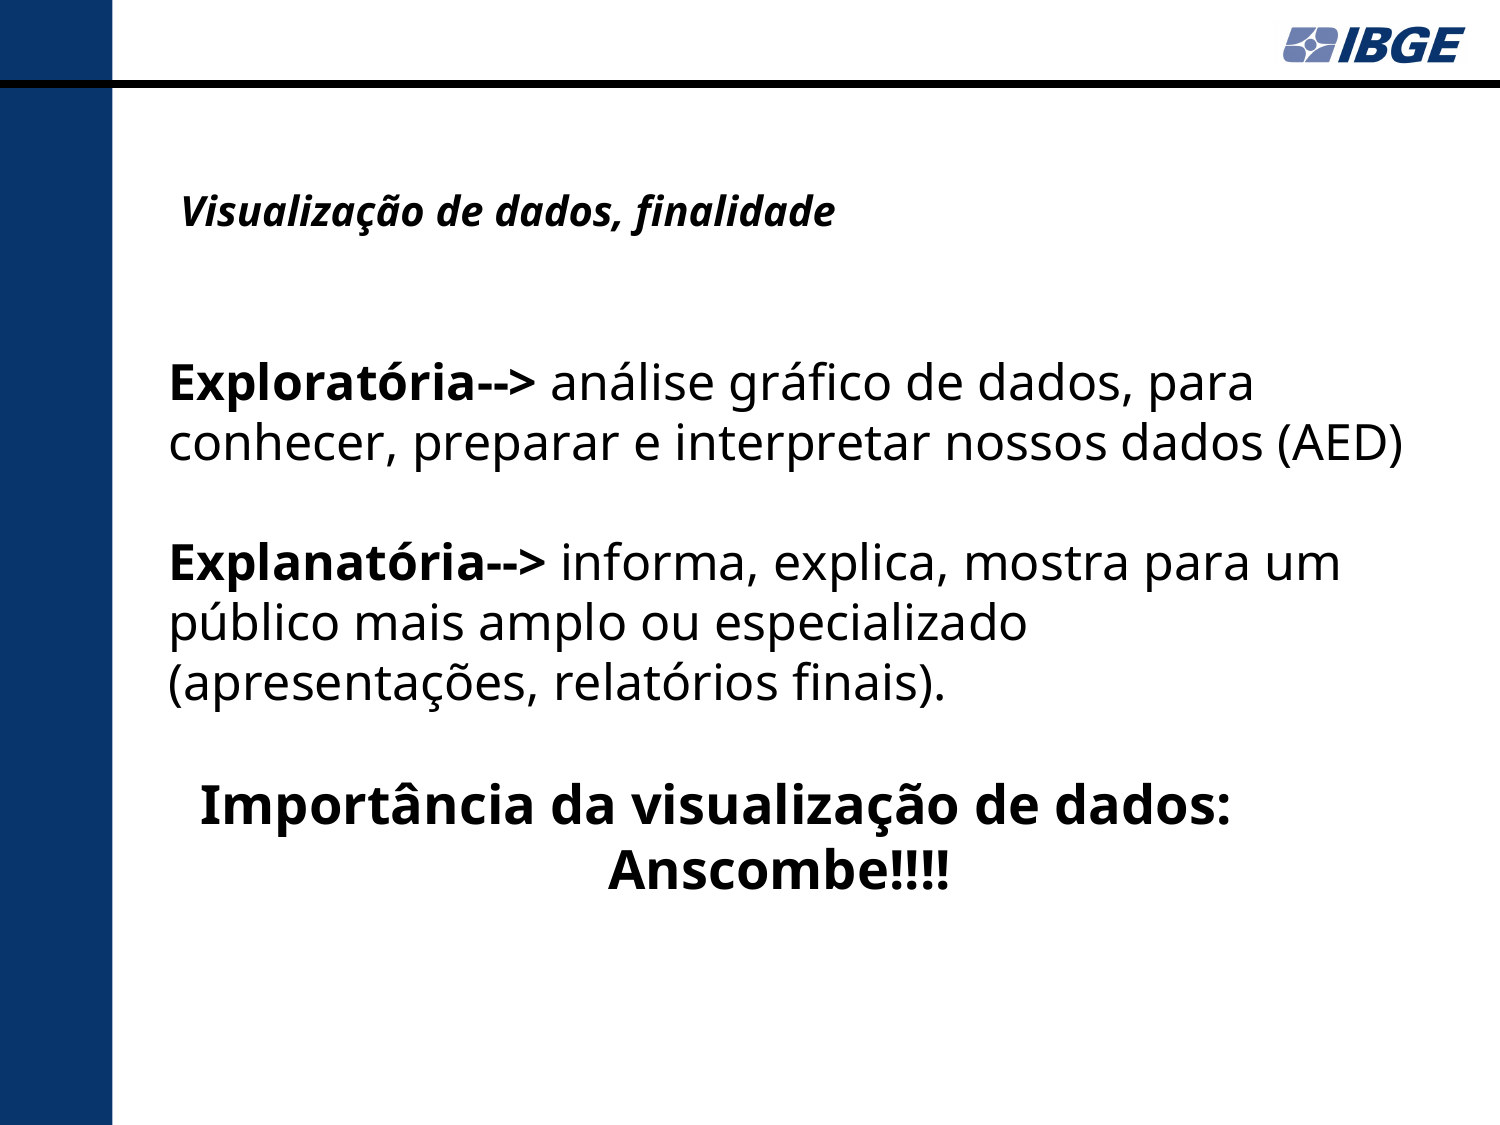

Visualização de dados, finalidade
Exploratória--> análise gráfico de dados, para conhecer, preparar e interpretar nossos dados (AED)
Explanatória--> informa, explica, mostra para um público mais amplo ou especializado (apresentações, relatórios finais).
Importância da visualização de dados: Anscombe!!!!